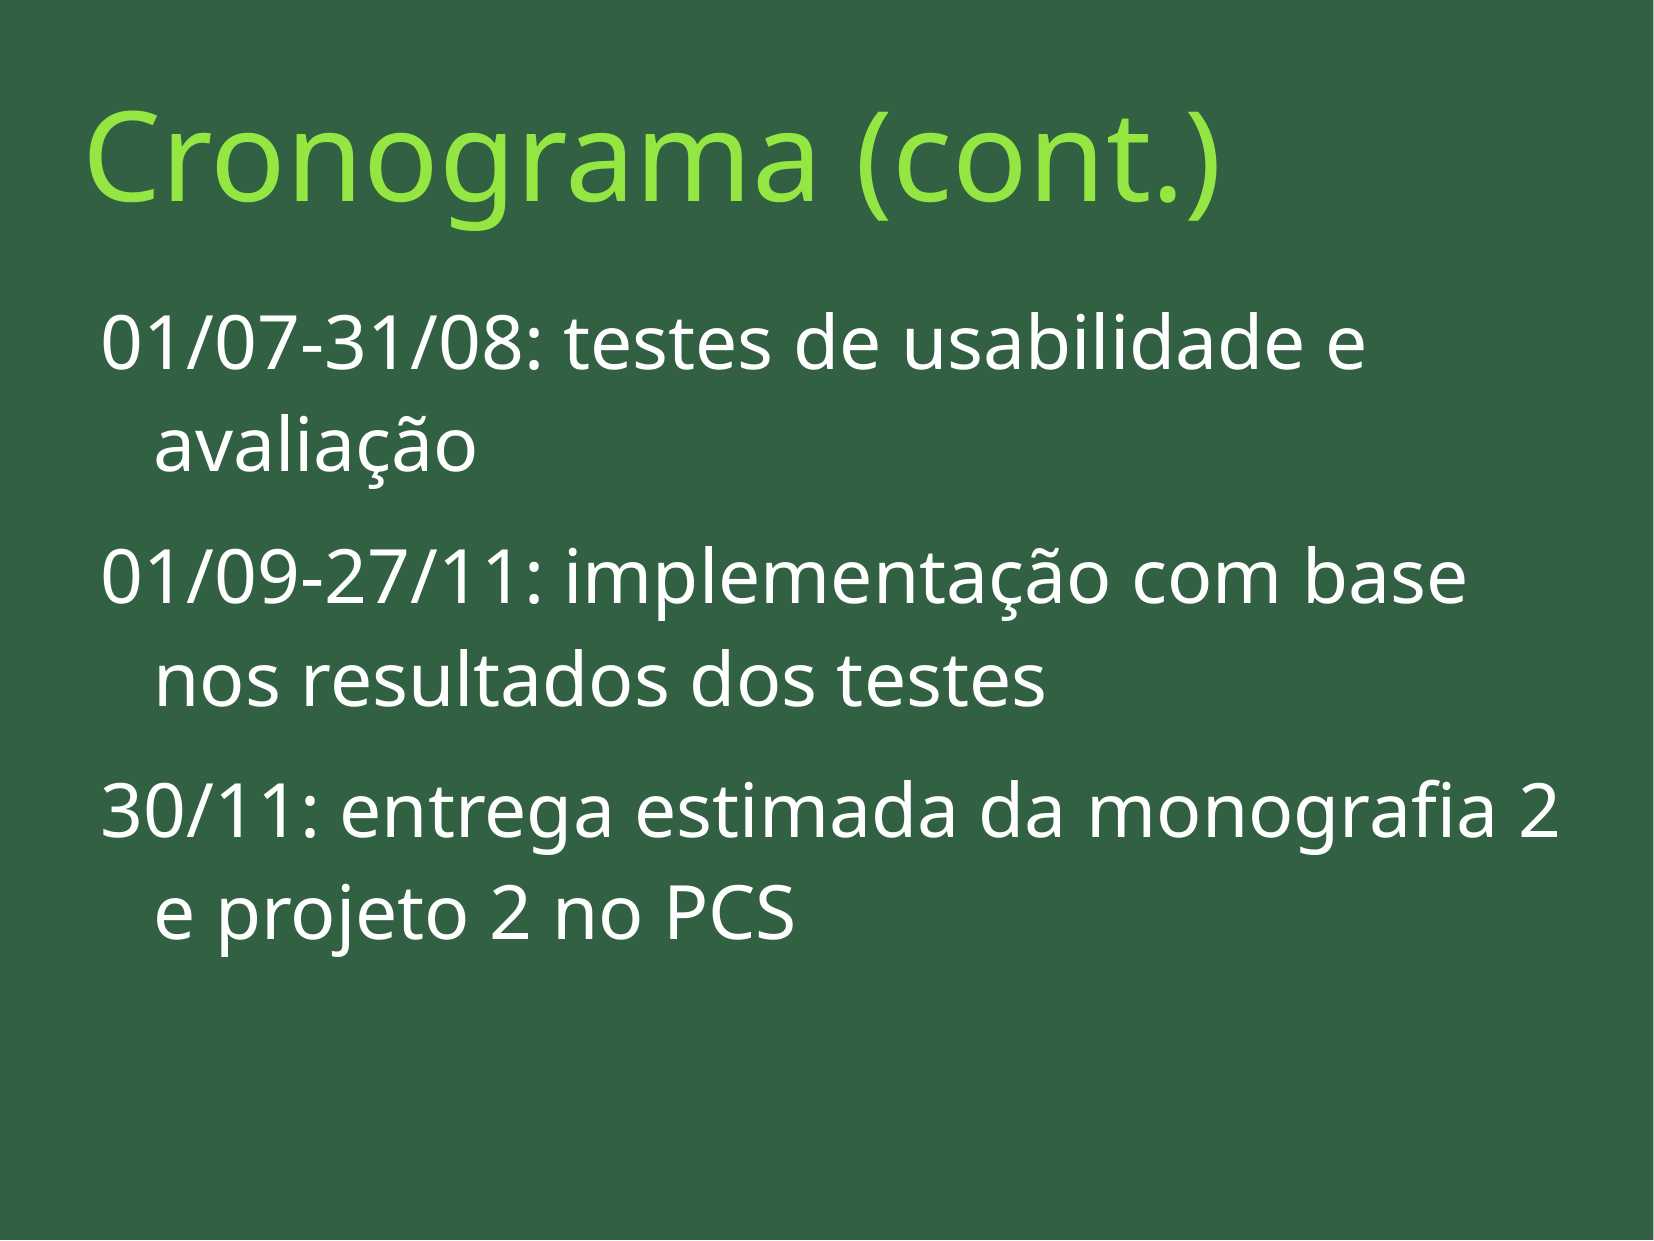

# Cronograma (cont.)
01/07-31/08: testes de usabilidade e avaliação
01/09-27/11: implementação com base nos resultados dos testes
30/11: entrega estimada da monografia 2 e projeto 2 no PCS